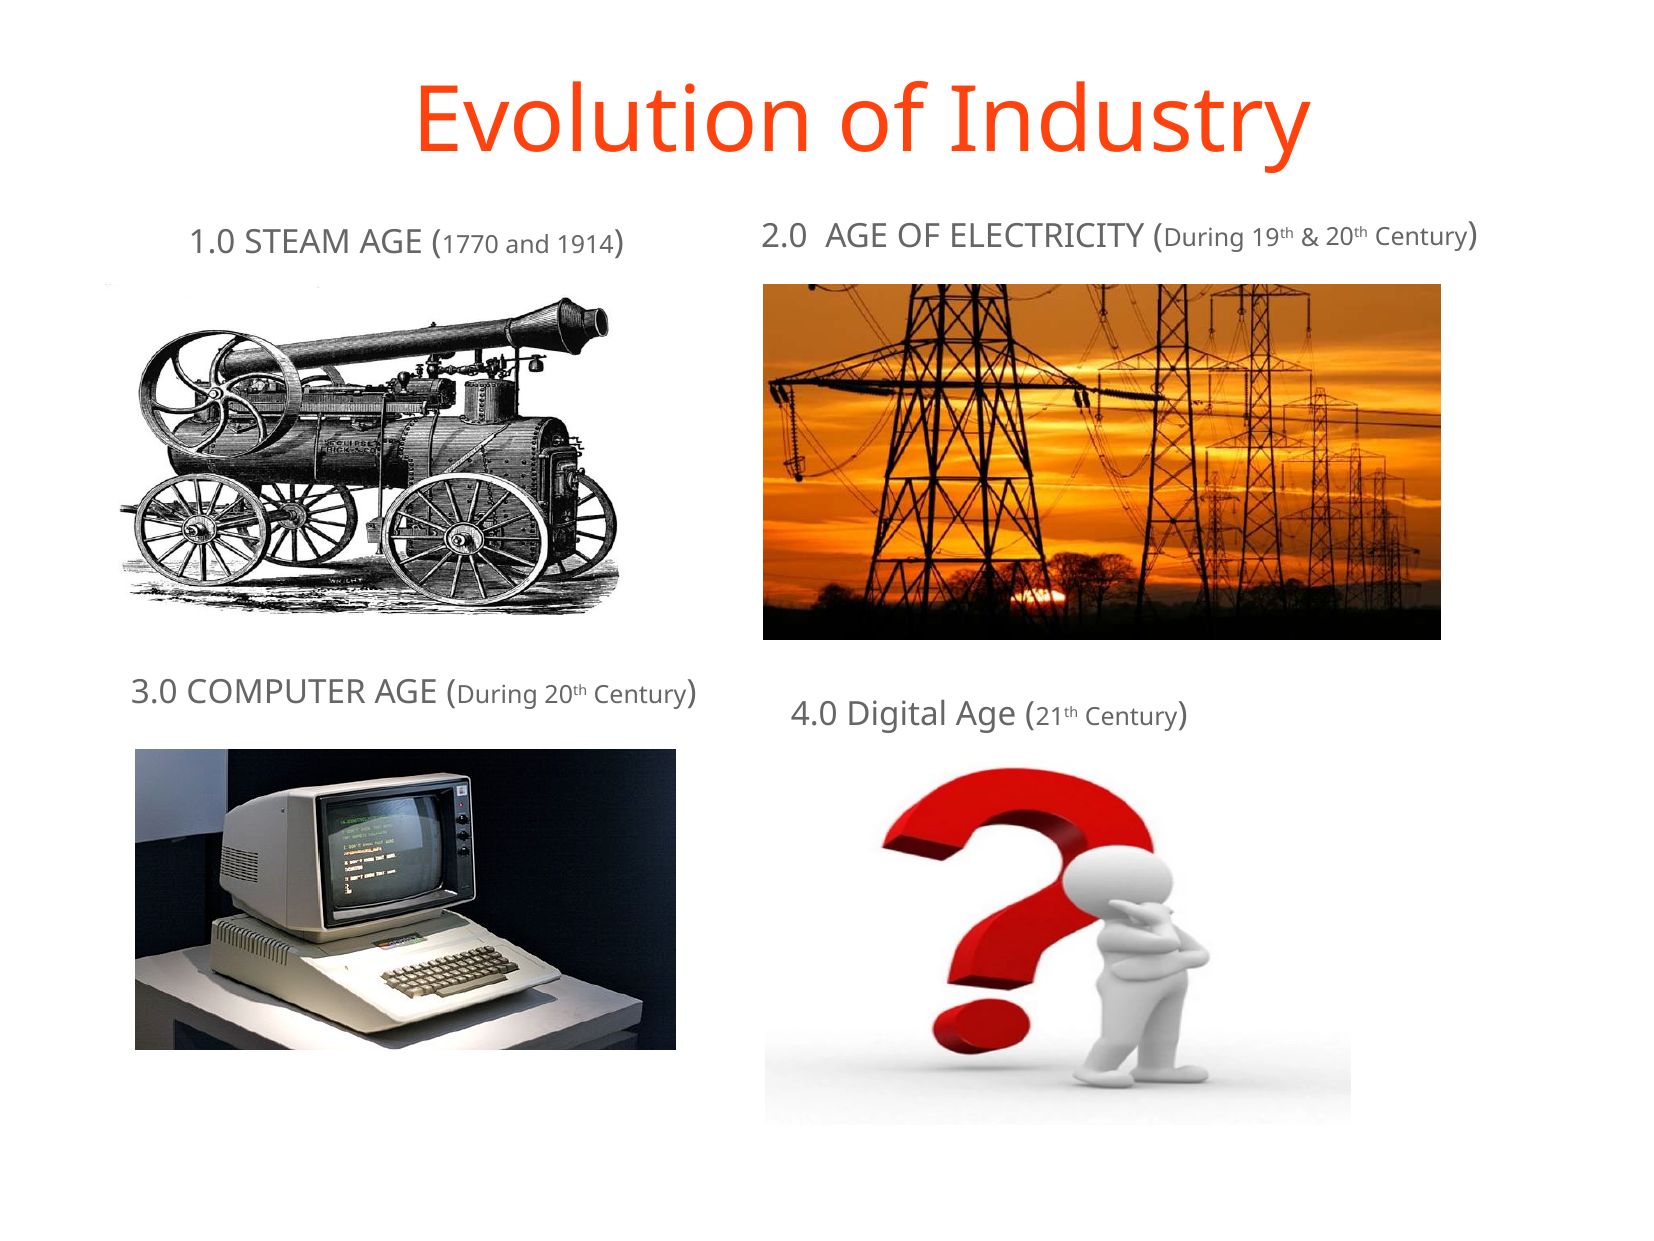

# Evolution of Industry
2.0 AGE OF ELECTRICITY (During 19th & 20th Century)
 1.0 STEAM AGE (1770 and 1914)
3.0 COMPUTER AGE (During 20th Century)
4.0 Digital Age (21th Century)